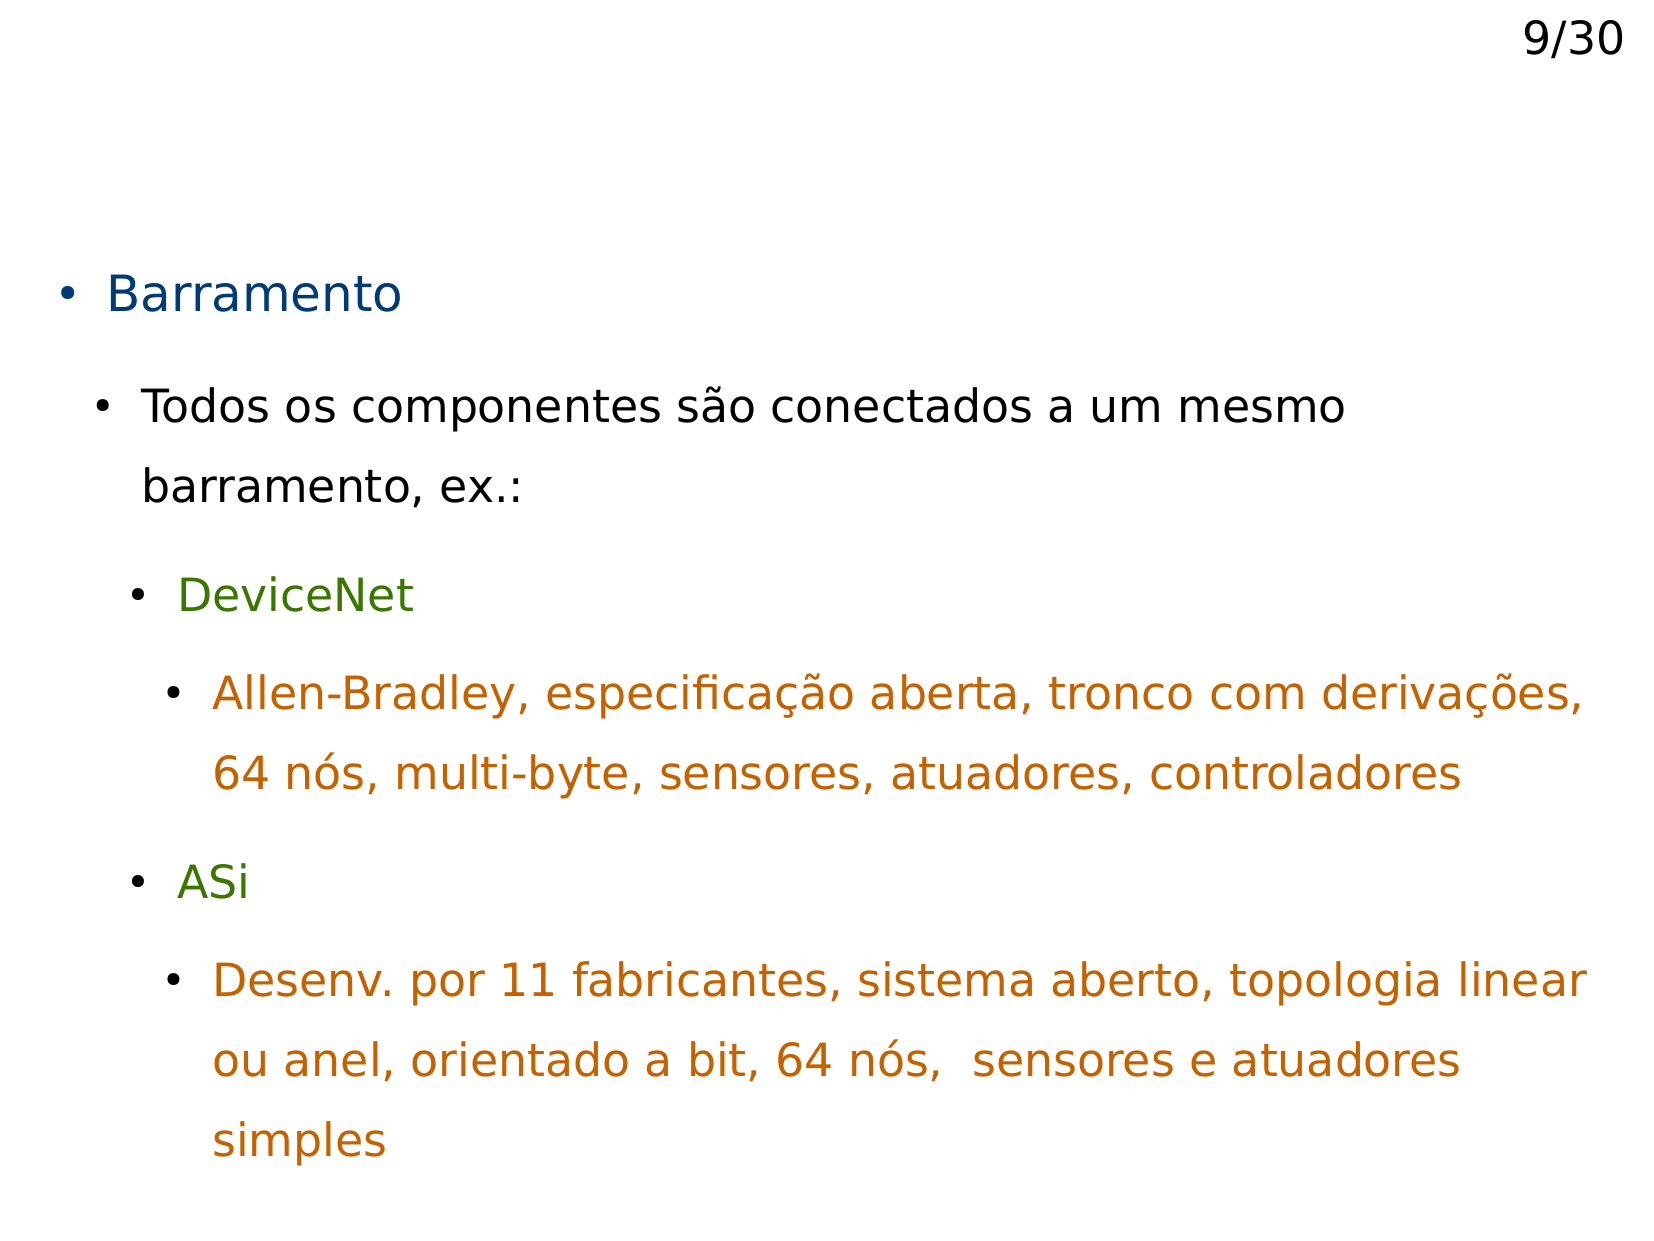

9
#
Barramento
Todos os componentes são conectados a um mesmo barramento, ex.:
DeviceNet
Allen-Bradley, especificação aberta, tronco com derivações, 64 nós, multi-byte, sensores, atuadores, controladores
ASi
Desenv. por 11 fabricantes, sistema aberto, topologia linear ou anel, orientado a bit, 64 nós, sensores e atuadores simples